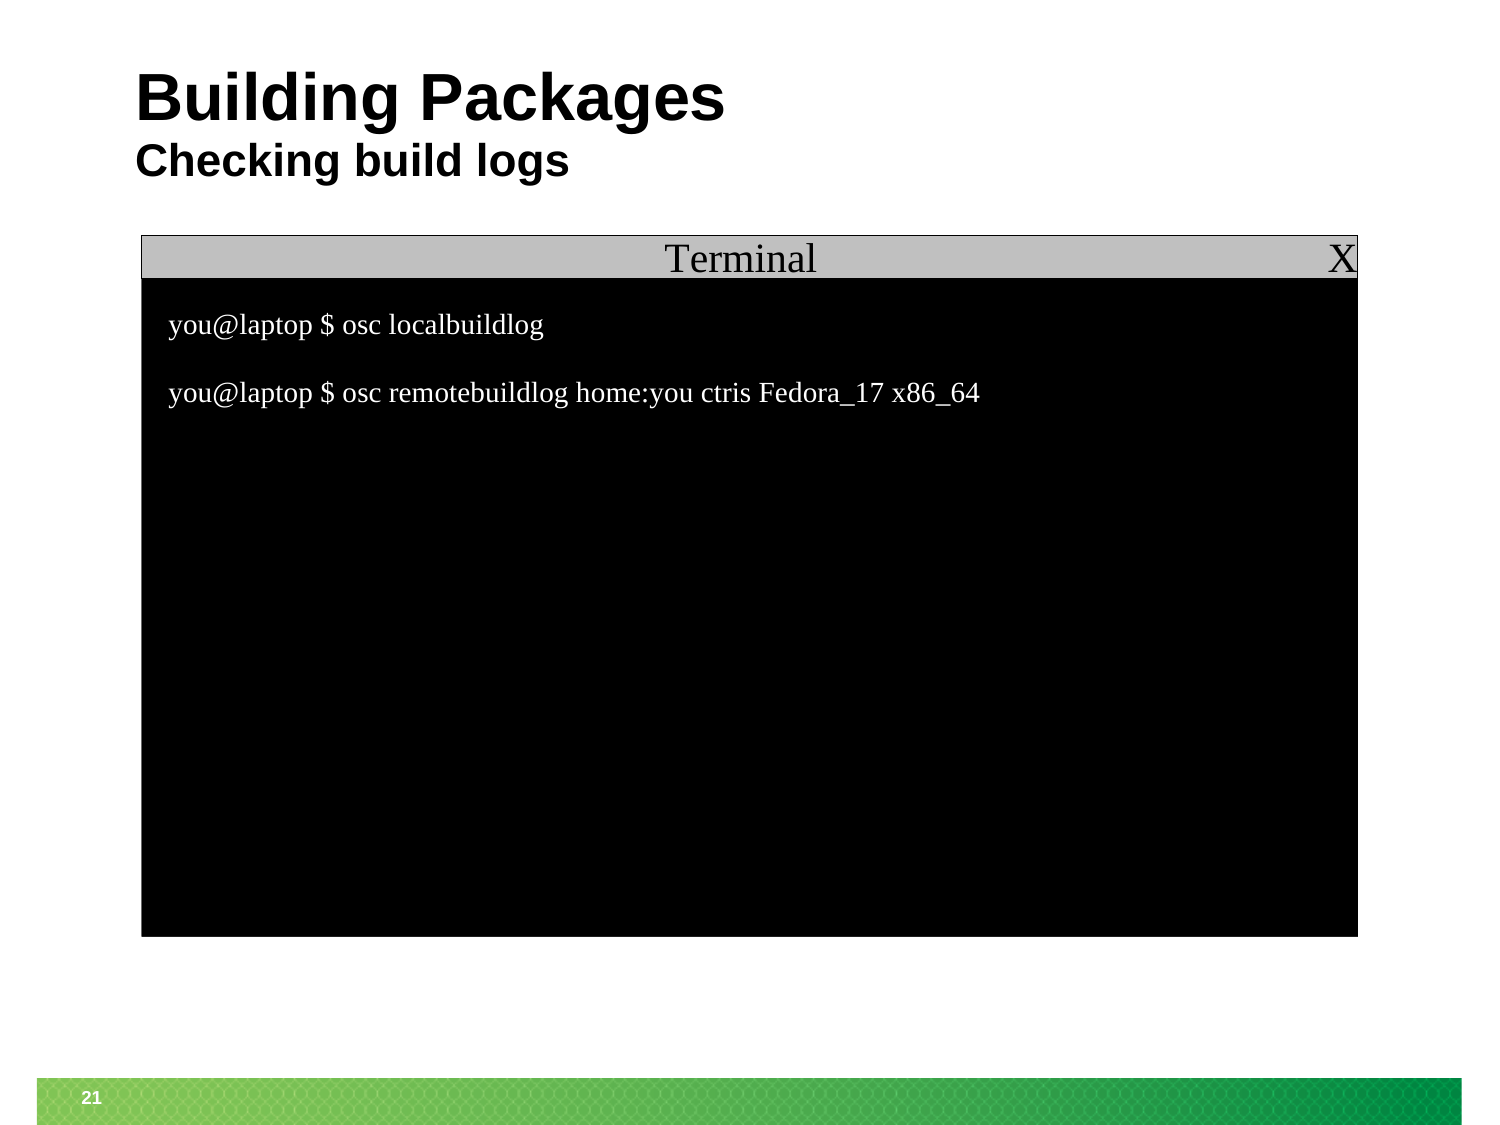

# Building Packages Checking build logs
Terminal 							X
Terminal 							X
you@laptop $
you@laptop $ osc localbuildlog
you@laptop $ osc remotebuildlog home:you ctris Fedora_17 x86_64